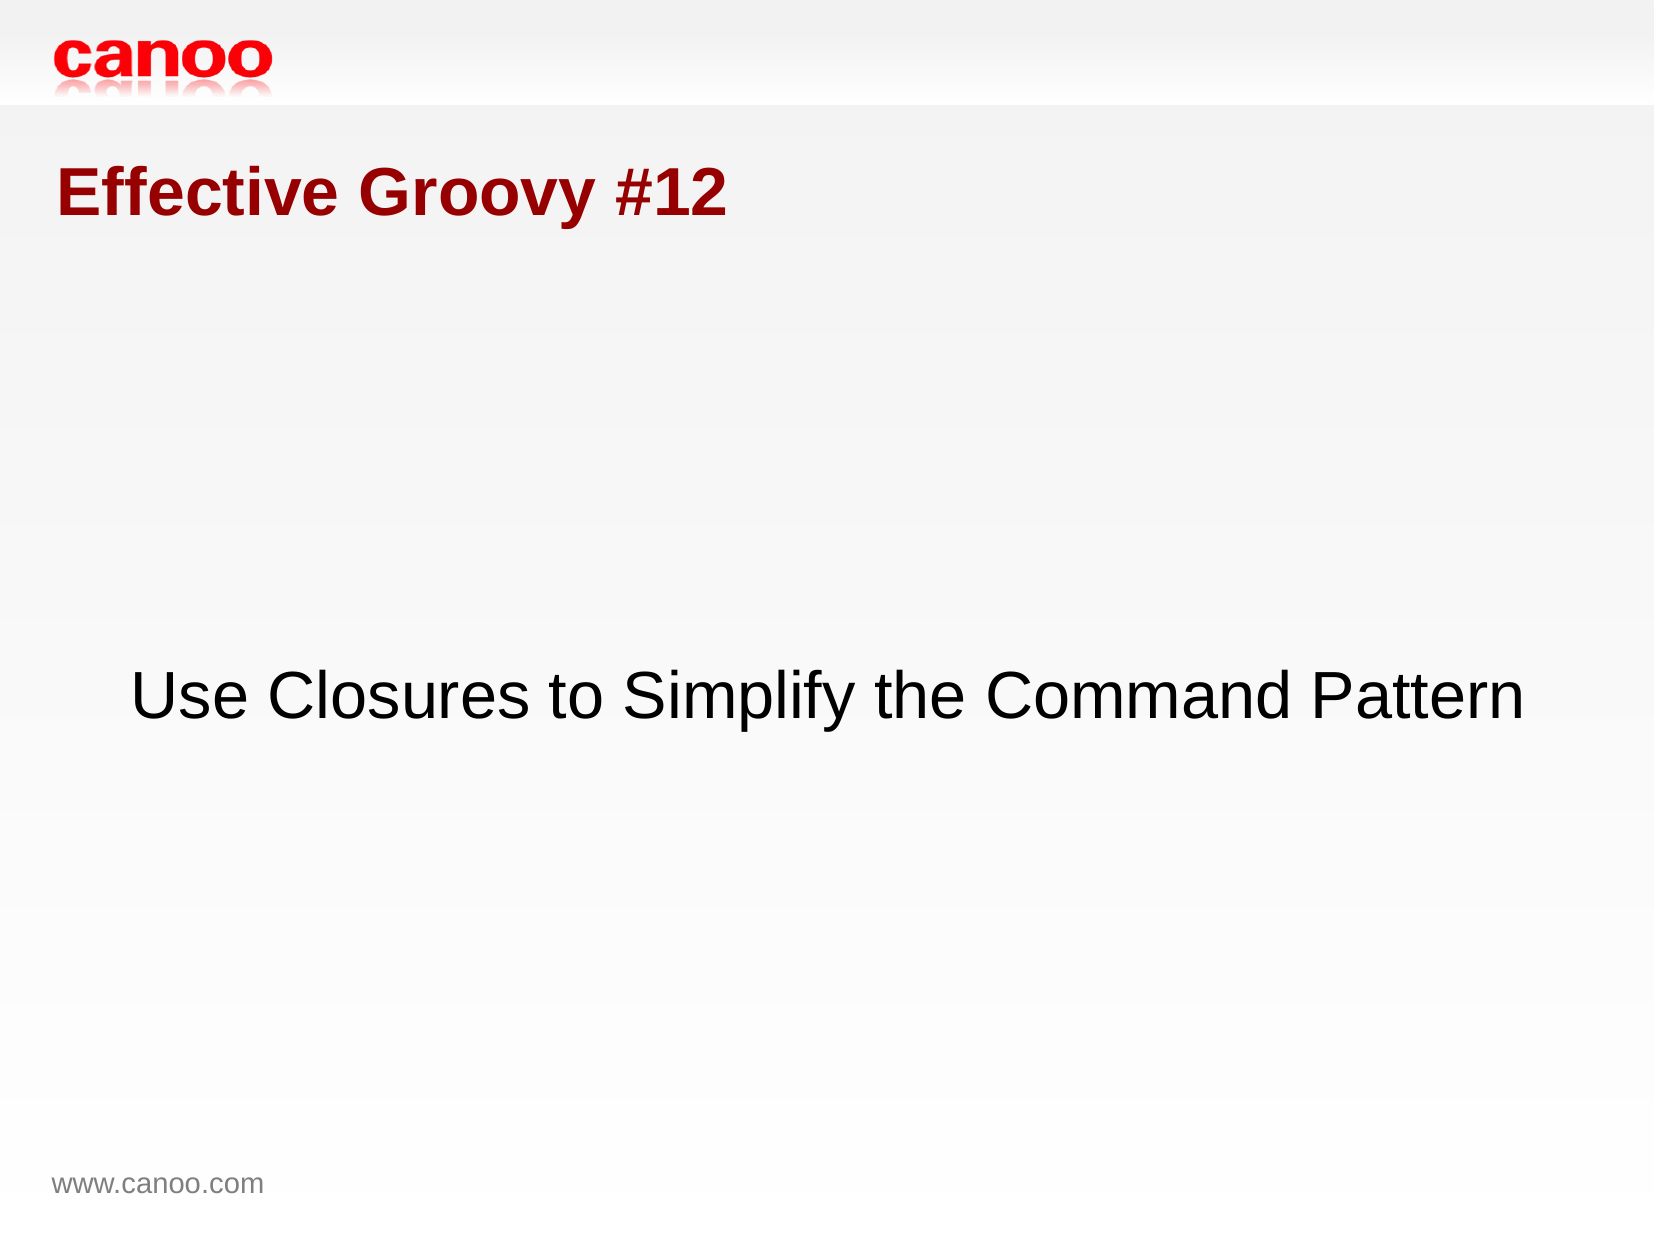

# Effective Groovy #12
Use Closures to Simplify the Command Pattern